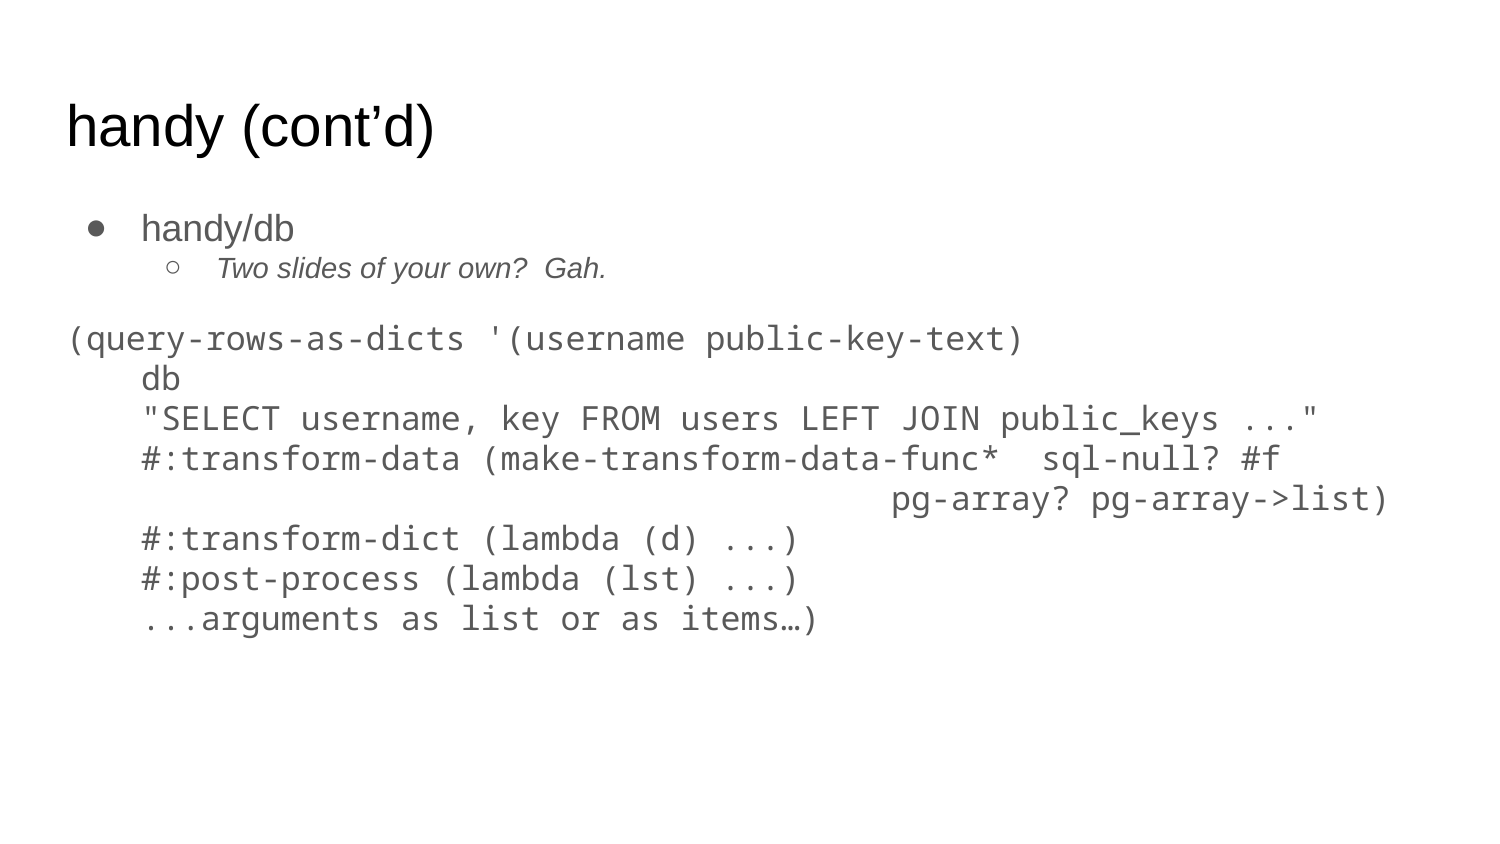

# handy (cont’d)
handy/db
Two slides of your own? Gah.
(query-rows-as-dicts '(username public-key-text)
db
"SELECT username, key FROM users LEFT JOIN public_keys ..."
#:transform-data (make-transform-data-func* 	sql-null? #f
 										pg-array? pg-array->list)
#:transform-dict (lambda (d) ...)
#:post-process (lambda (lst) ...)
...arguments as list or as items…)